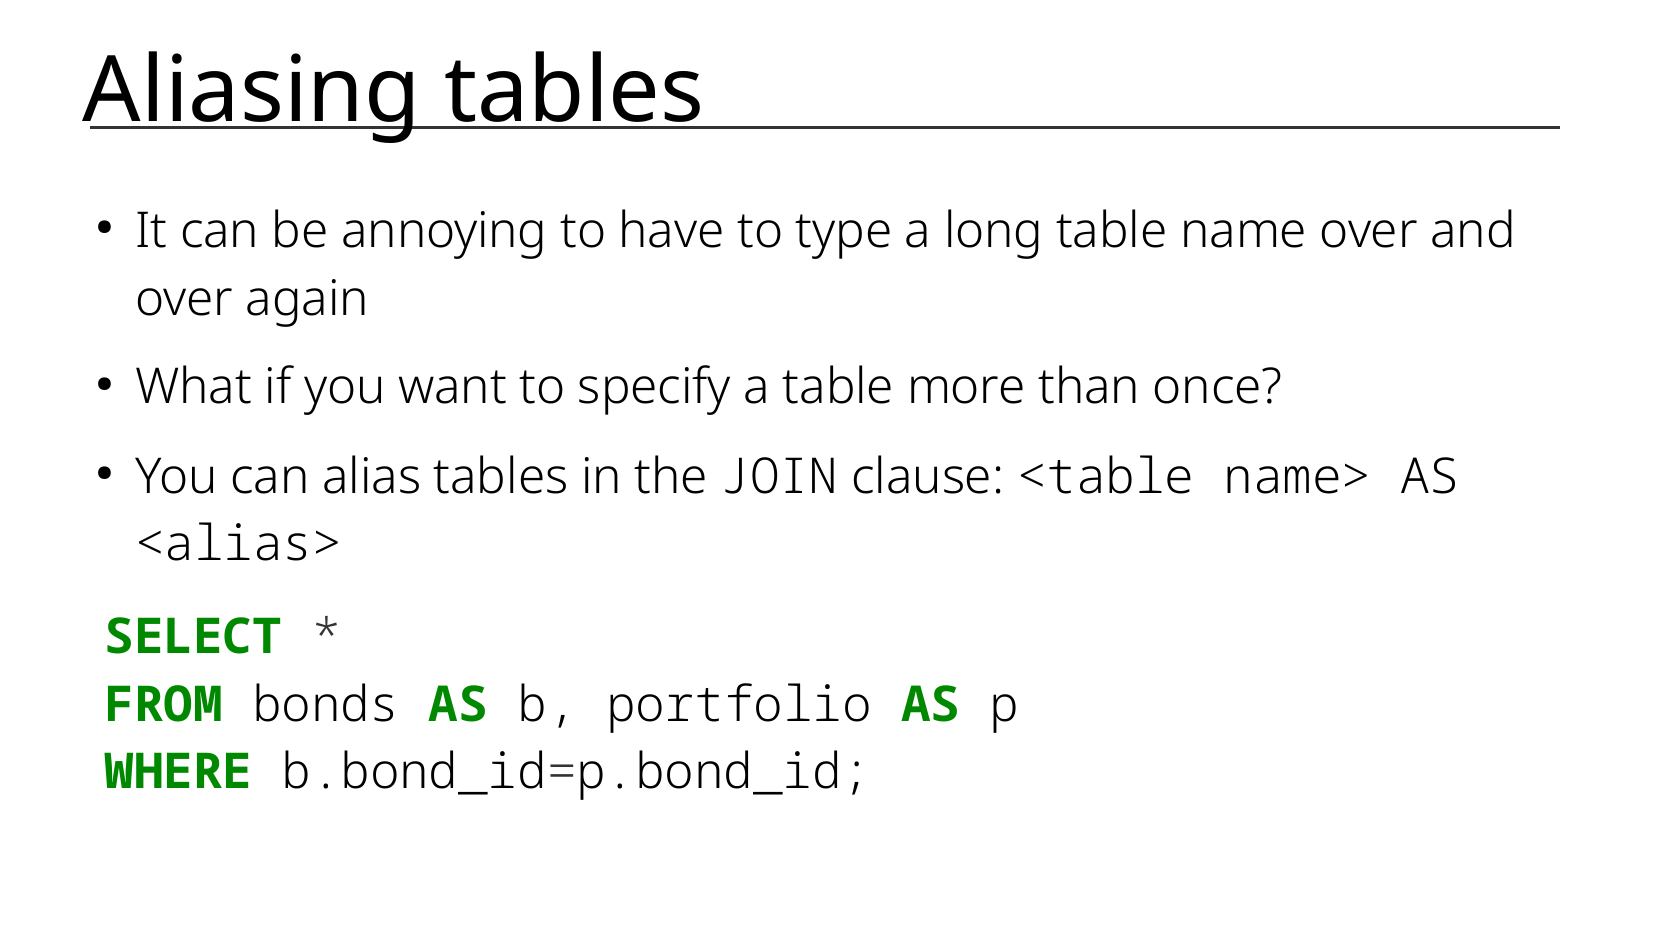

# Aliasing tables
It can be annoying to have to type a long table name over and over again
What if you want to specify a table more than once?
You can alias tables in the JOIN clause: <table name> AS <alias>
SELECT *
FROM bonds AS b, portfolio AS p
WHERE b.bond_id=p.bond_id;